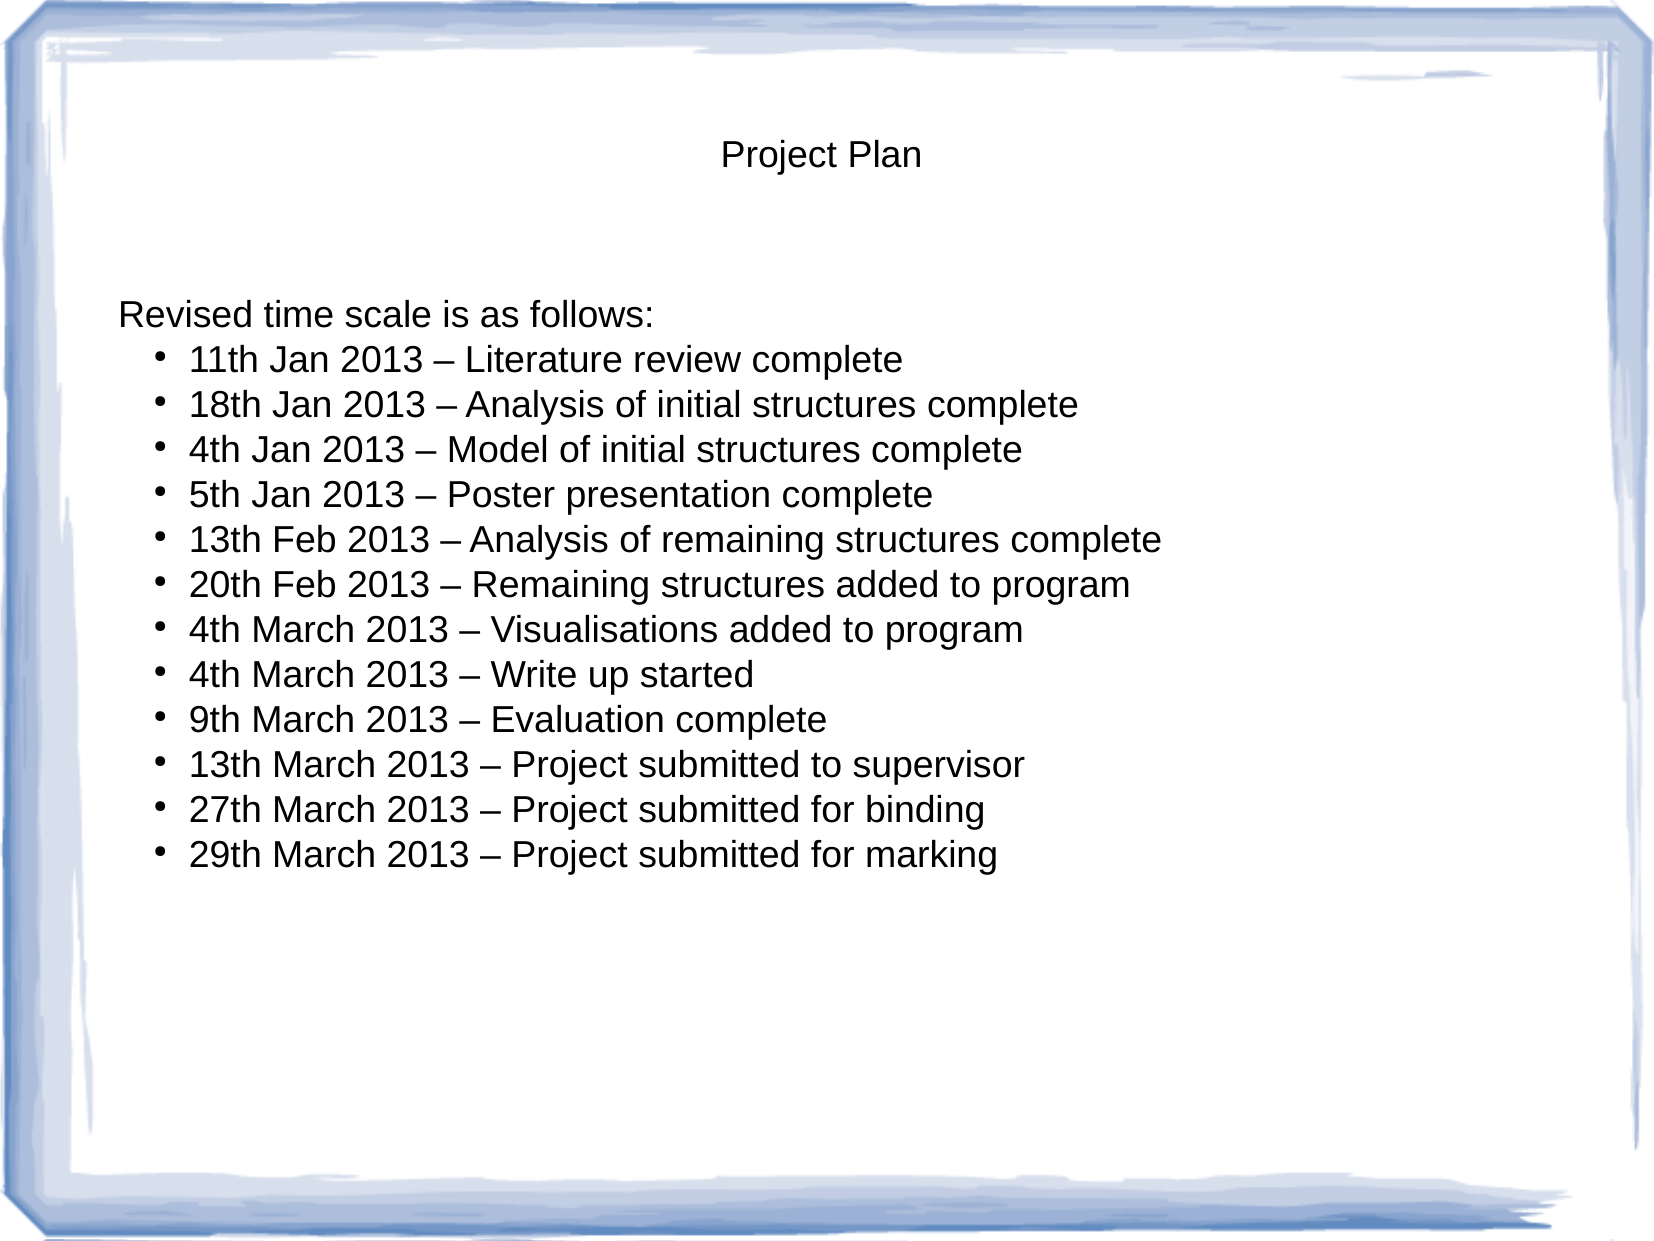

Project Plan
Revised time scale is as follows:
11th Jan 2013 – Literature review complete
18th Jan 2013 – Analysis of initial structures complete
4th Jan 2013 – Model of initial structures complete
5th Jan 2013 – Poster presentation complete
13th Feb 2013 – Analysis of remaining structures complete
20th Feb 2013 – Remaining structures added to program
4th March 2013 – Visualisations added to program
4th March 2013 – Write up started
9th March 2013 – Evaluation complete
13th March 2013 – Project submitted to supervisor
27th March 2013 – Project submitted for binding
29th March 2013 – Project submitted for marking